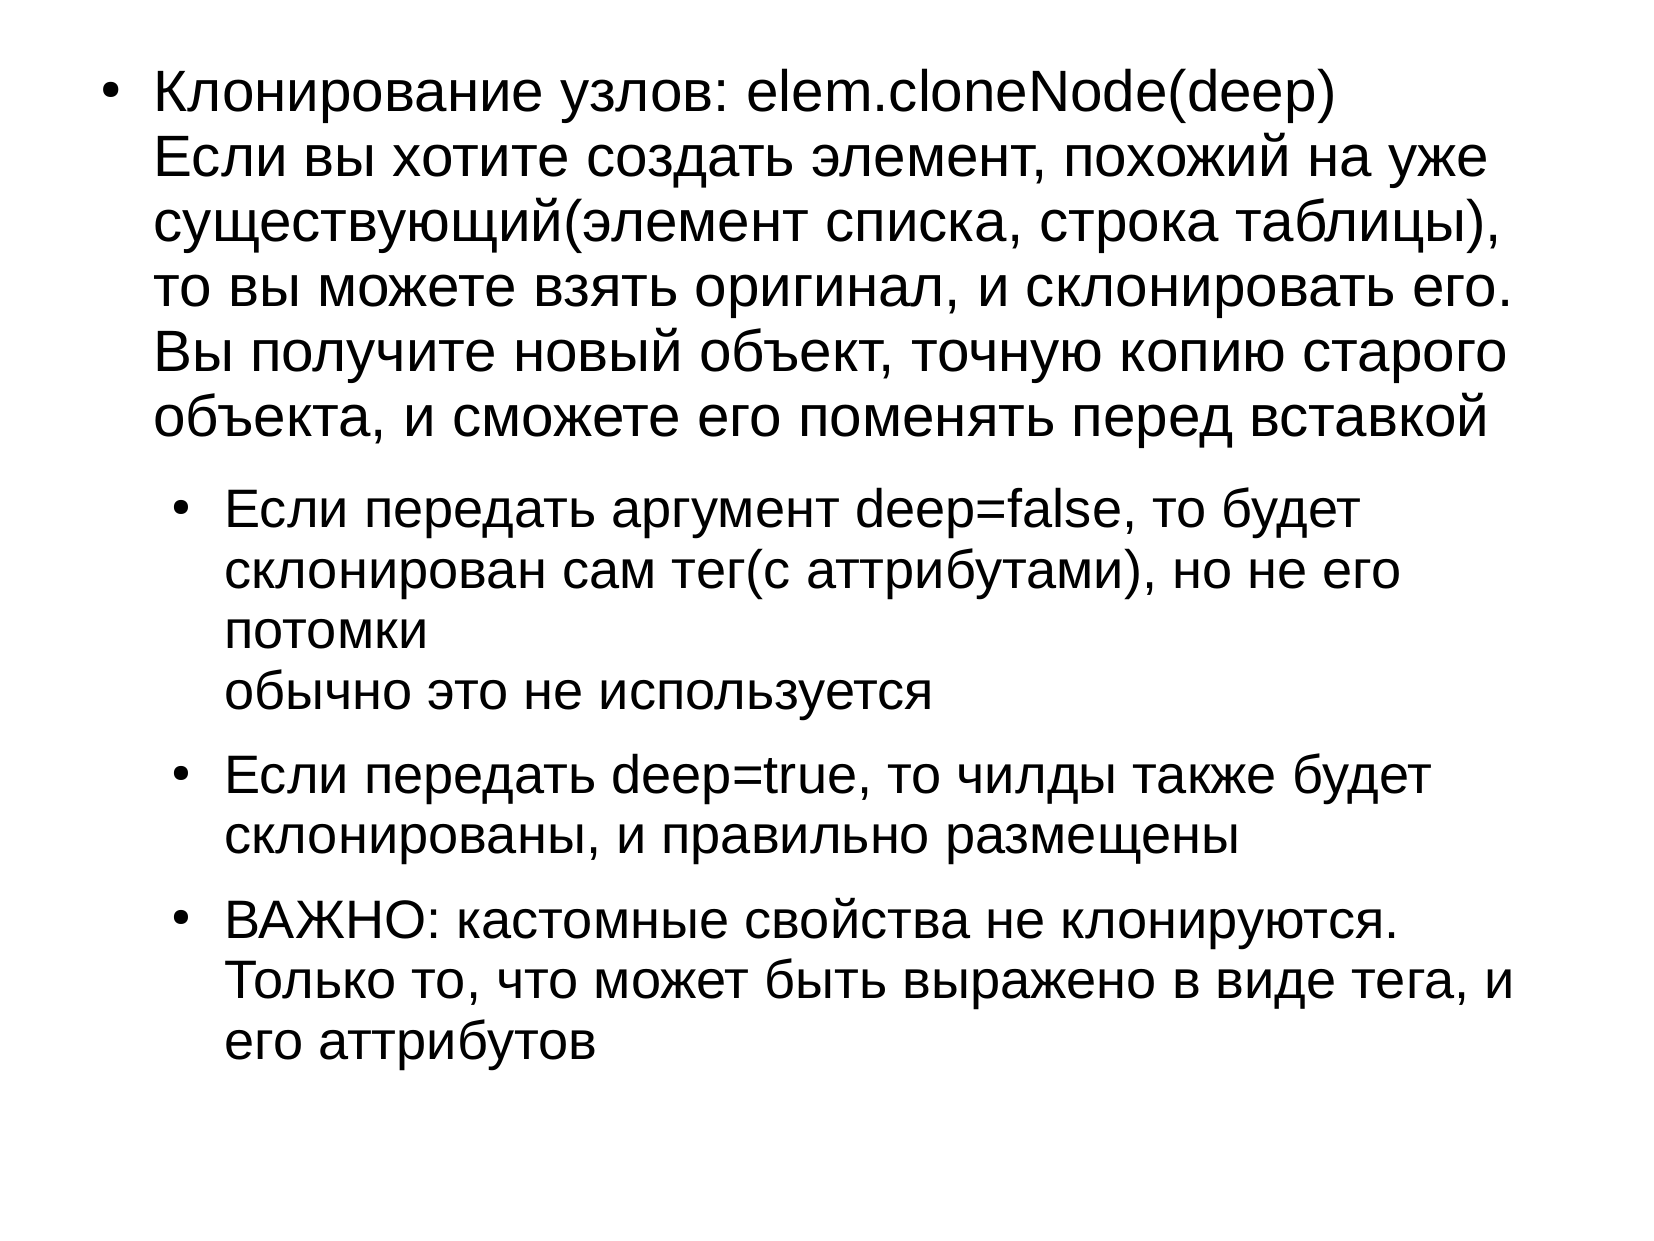

# Клонирование узлов: elem.cloneNode(deep) Если вы хотите создать элемент, похожий на уже существующий(элемент списка, строка таблицы), то вы можете взять оригинал, и склонировать его. Вы получите новый объект, точную копию старого объекта, и сможете его поменять перед вставкой
Если передать аргумент deep=false, то будет склонирован сам тег(с аттрибутами), но не его потомки
обычно это не используется
Если передать deep=true, то чилды также будет склонированы, и правильно размещены
ВАЖНО: кастомные свойства не клонируются. Только то, что может быть выражено в виде тега, и его аттрибутов